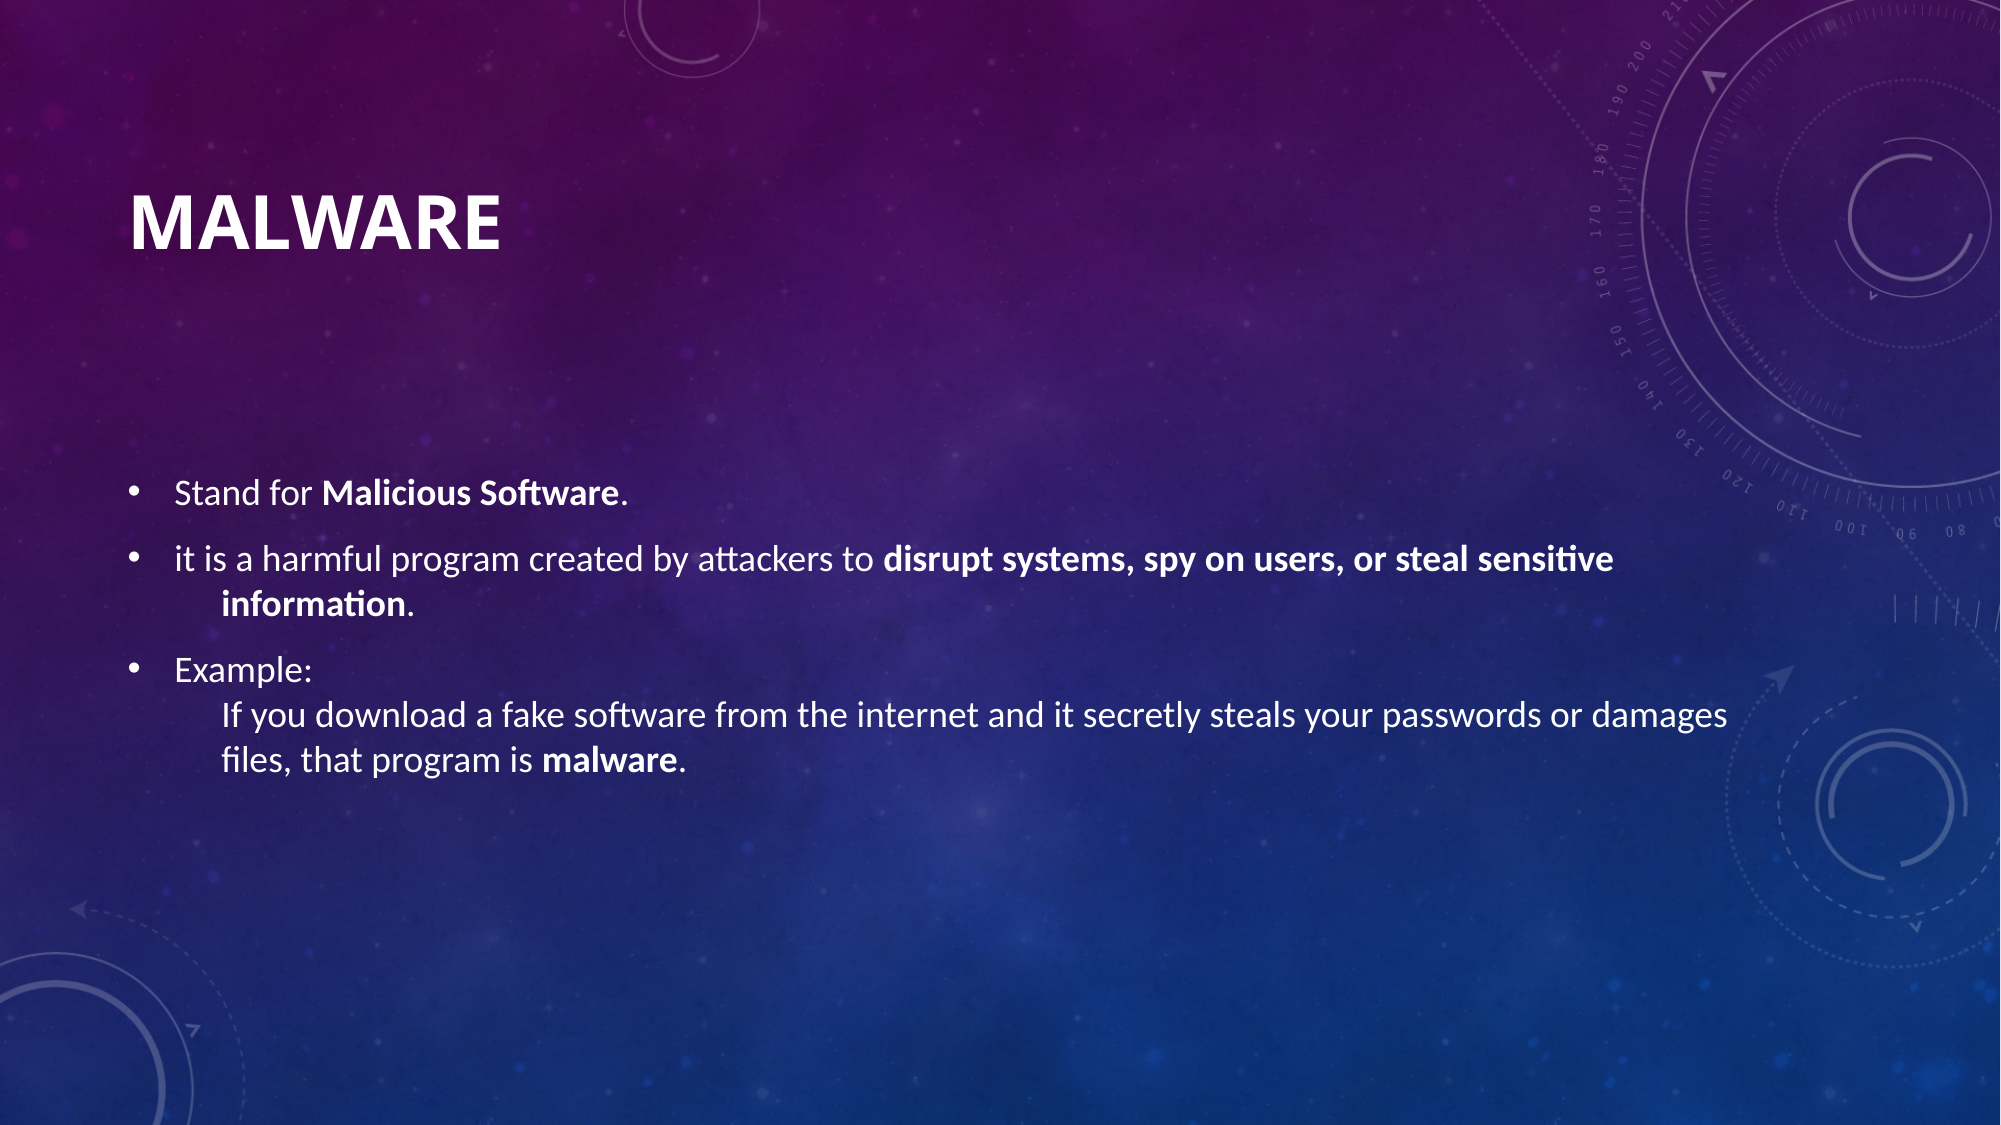

# Malware
Stand for Malicious Software.
it is a harmful program created by attackers to disrupt systems, spy on users, or steal sensitive information.
Example:
If you download a fake software from the internet and it secretly steals your passwords or damages files, that program is malware.